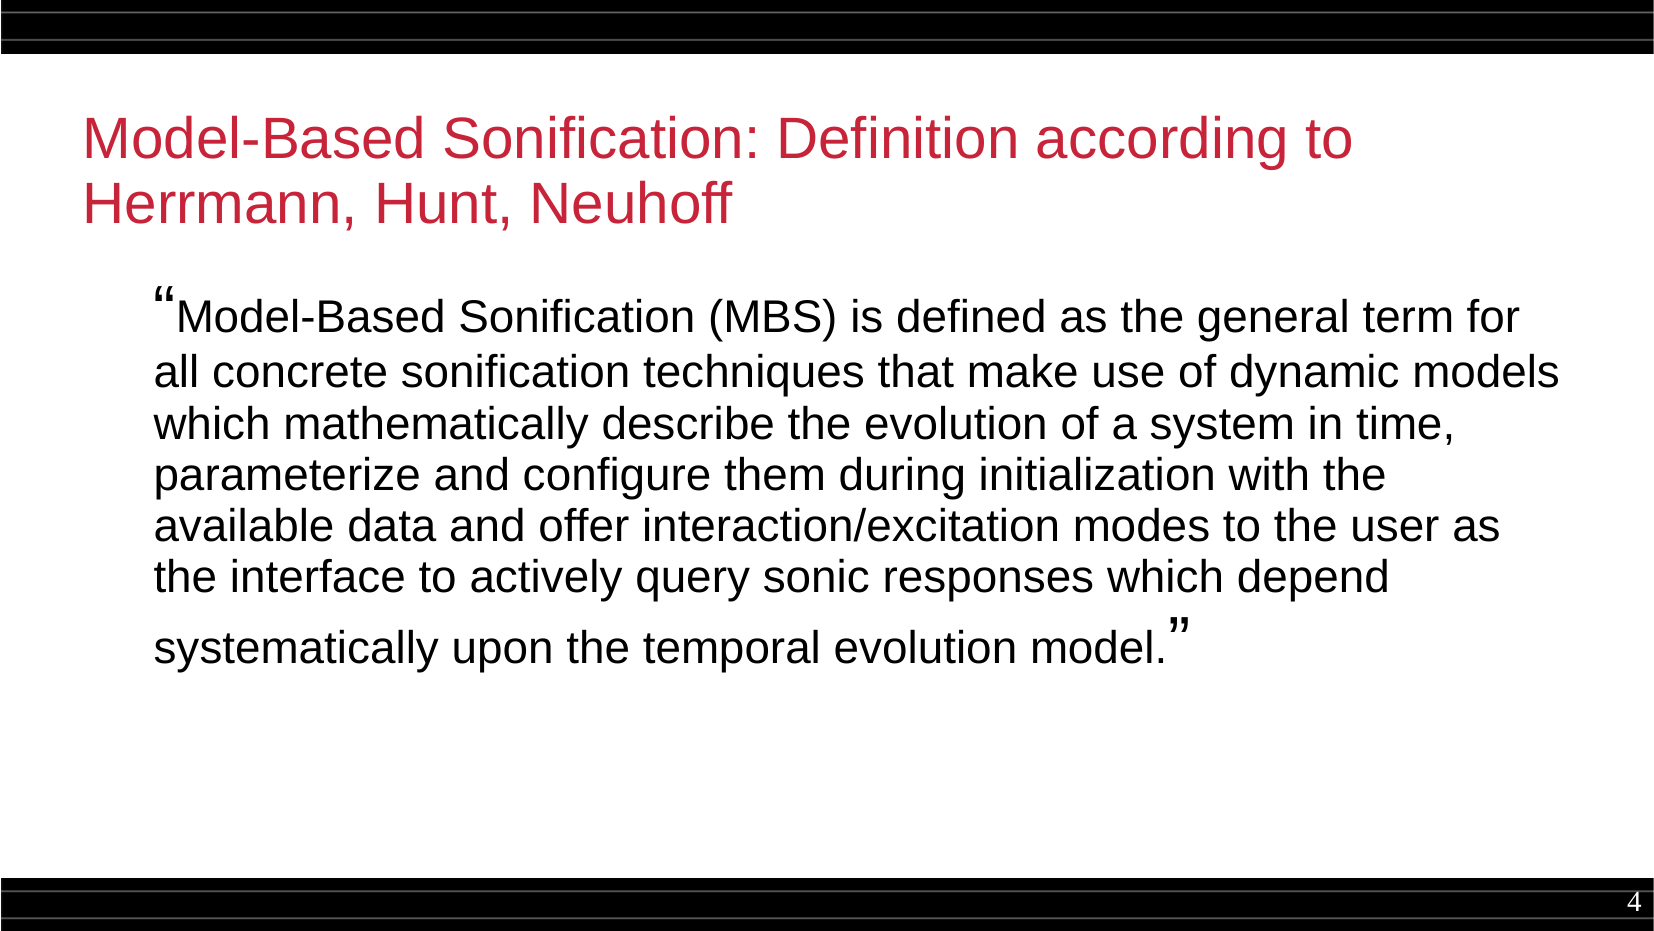

# Model-Based Sonification: Definition according to Herrmann, Hunt, Neuhoff
“Model-Based Sonification (MBS) is defined as the general term for all concrete sonification techniques that make use of dynamic models which mathematically describe the evolution of a system in time, parameterize and configure them during initialization with the available data and offer interaction/excitation modes to the user as the interface to actively query sonic responses which depend systematically upon the temporal evolution model.”